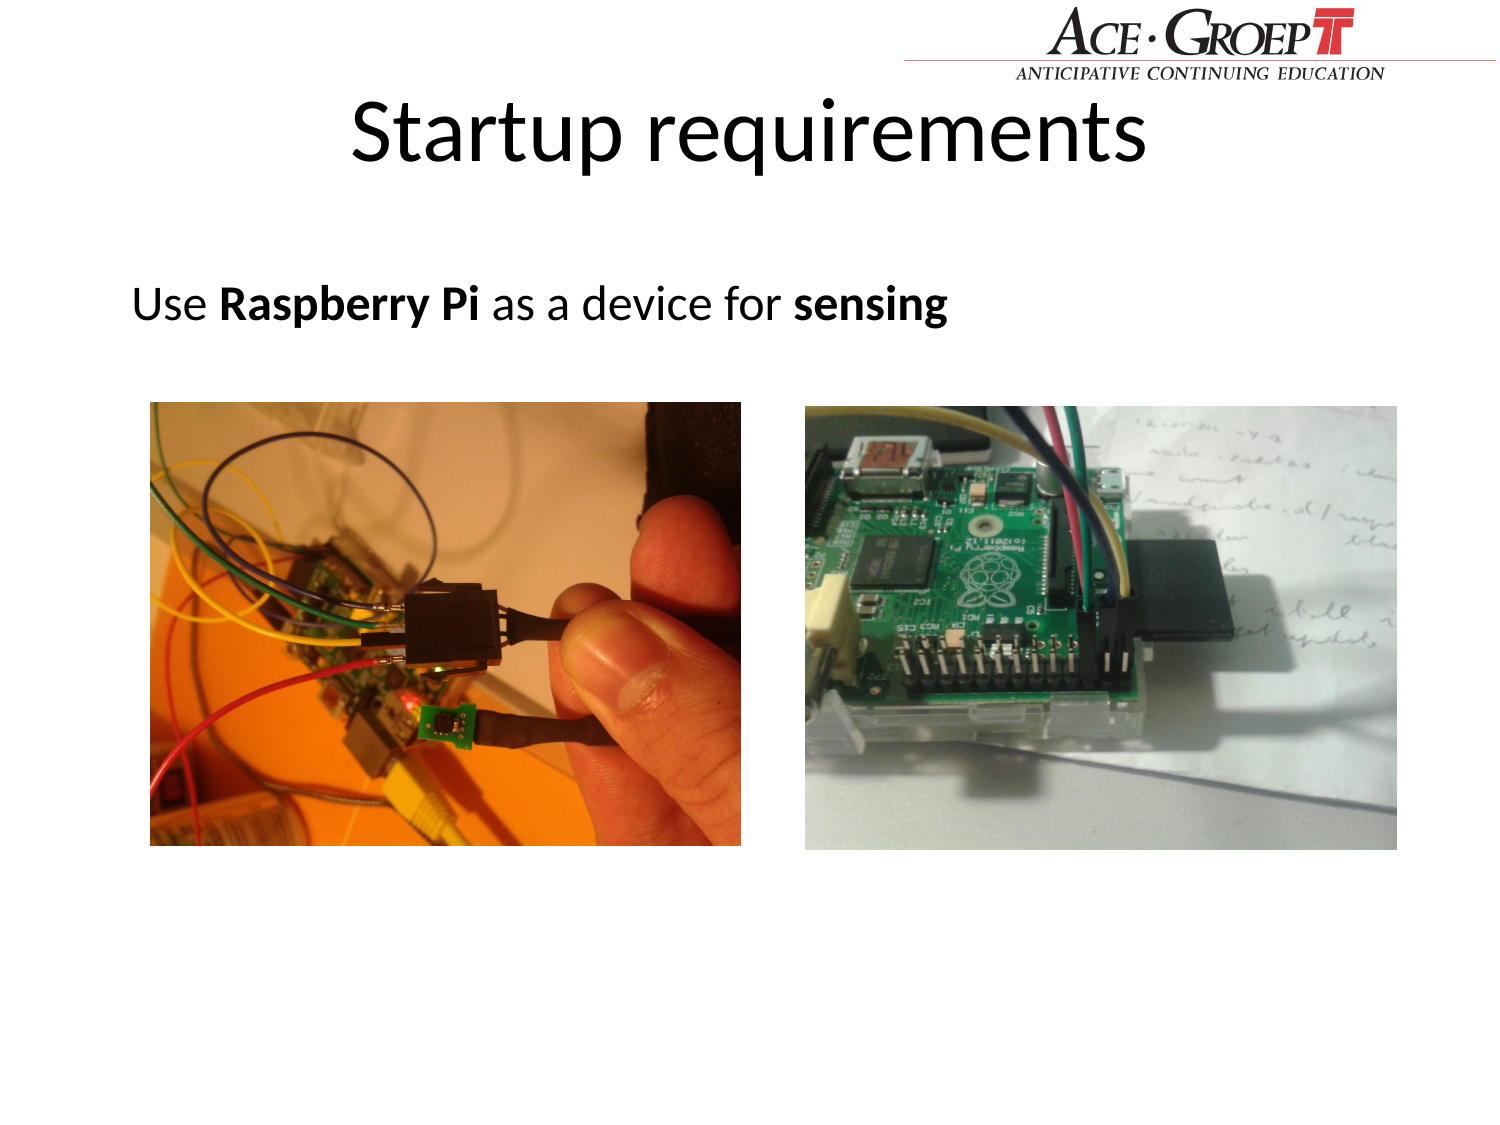

# Startup requirements
Use Raspberry Pi as a device for sensing